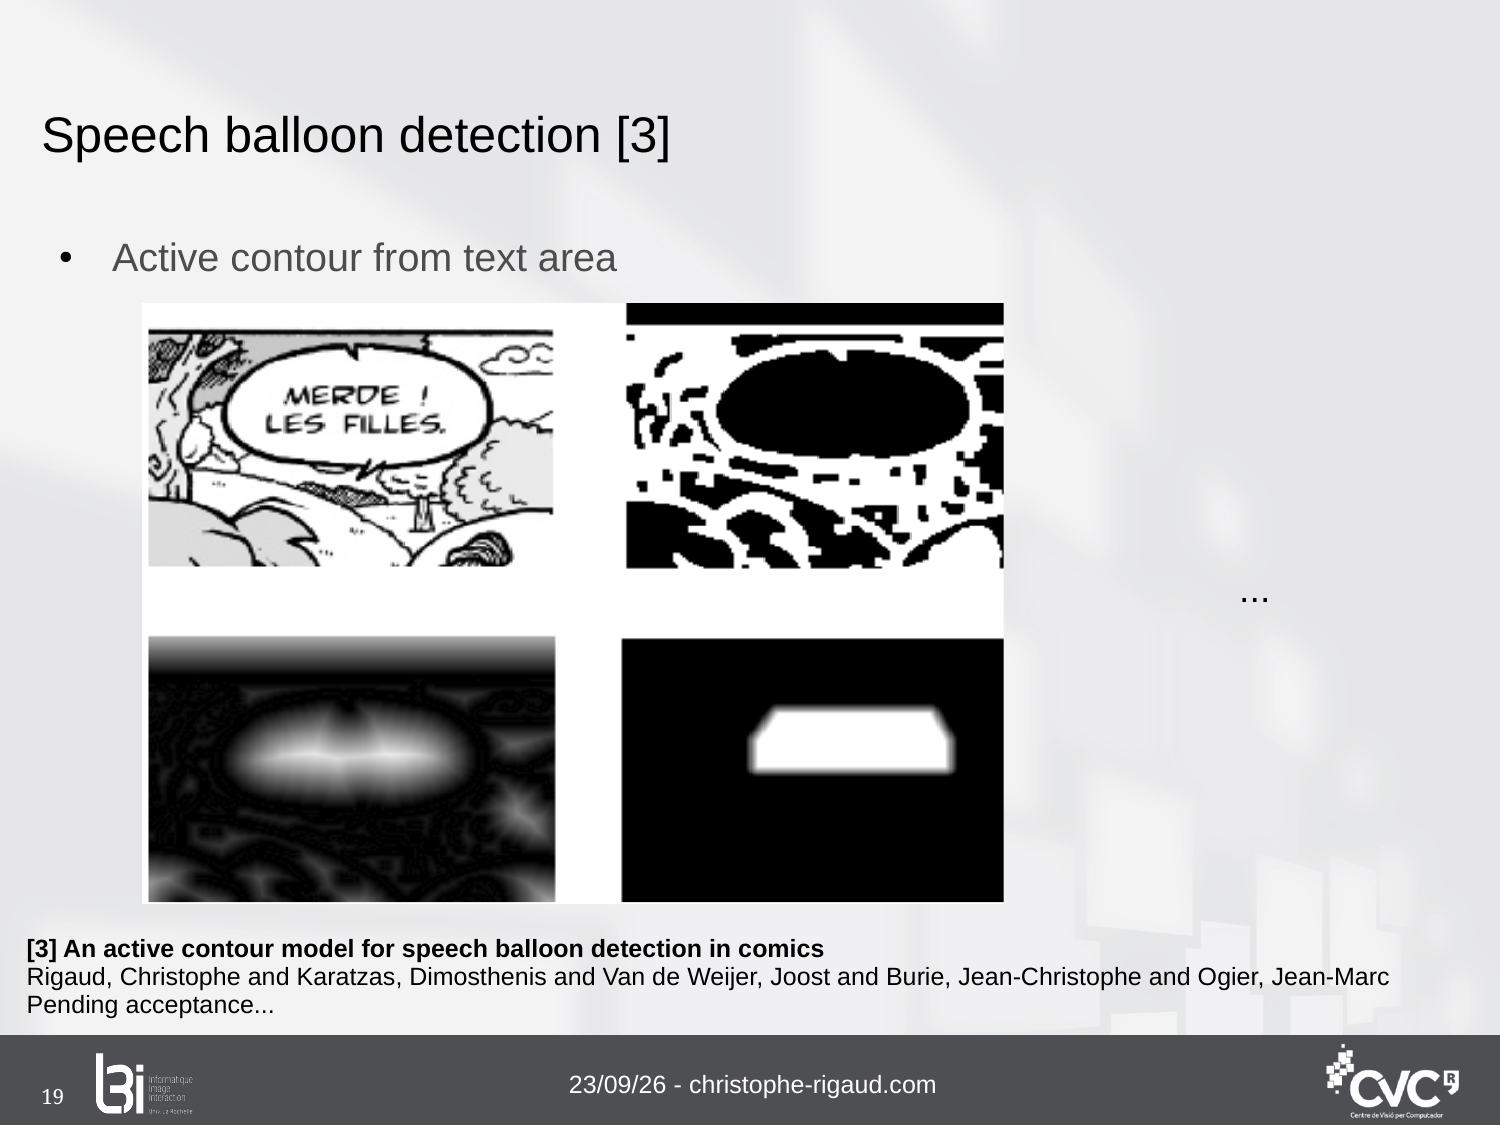

# Speech balloon detection [3]
Active contour from text area
...
[3] An active contour model for speech balloon detection in comics
Rigaud, Christophe and Karatzas, Dimosthenis and Van de Weijer, Joost and Burie, Jean-Christophe and Ogier, Jean-Marc
Pending acceptance...
 - christophe-rigaud.com
19